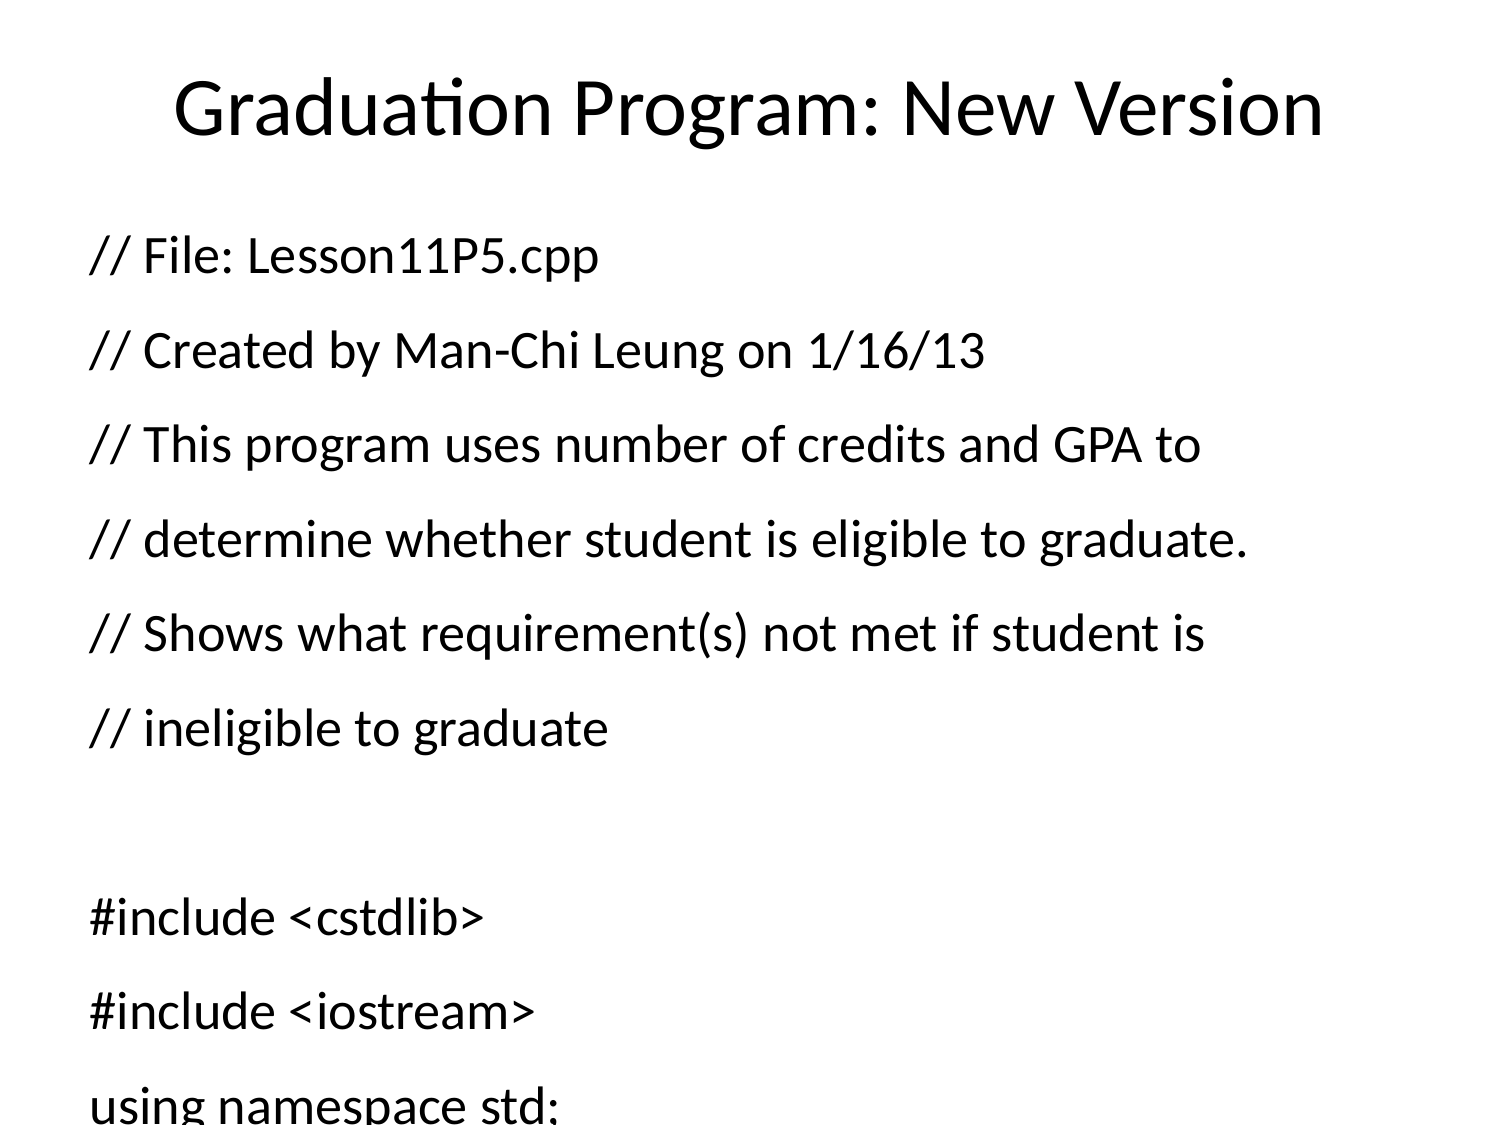

# Graduation Program: New Version
// File: Lesson11P5.cpp
// Created by Man-Chi Leung on 1/16/13
// This program uses number of credits and GPA to
// determine whether student is eligible to graduate.
// Shows what requirement(s) not met if student is
// ineligible to graduate
#include <cstdlib>
#include <iostream>
using namespace std;